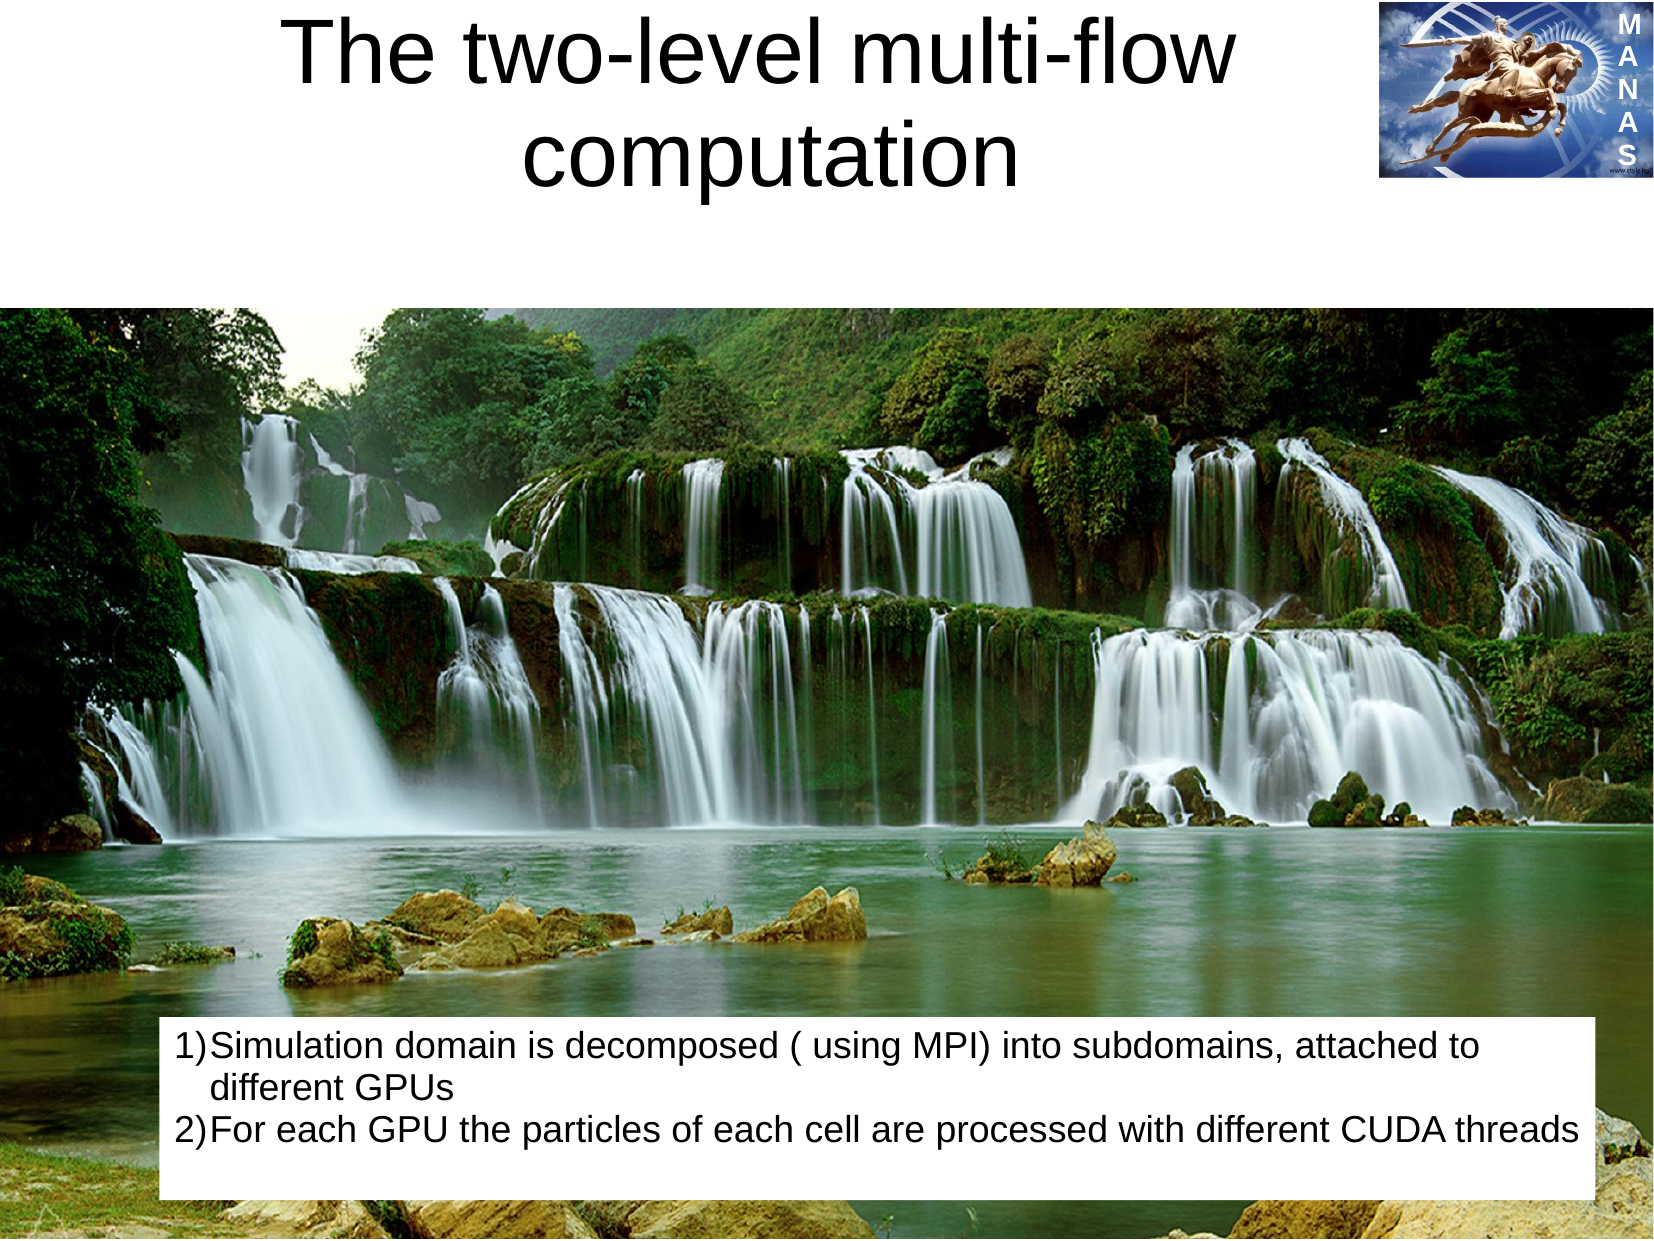

# The two-level multi-flow computation
М
A
N
A
S
Simulation domain is decomposed ( using MPI) into subdomains, attached to
different GPUs
For each GPU the particles of each cell are processed with different CUDA threads